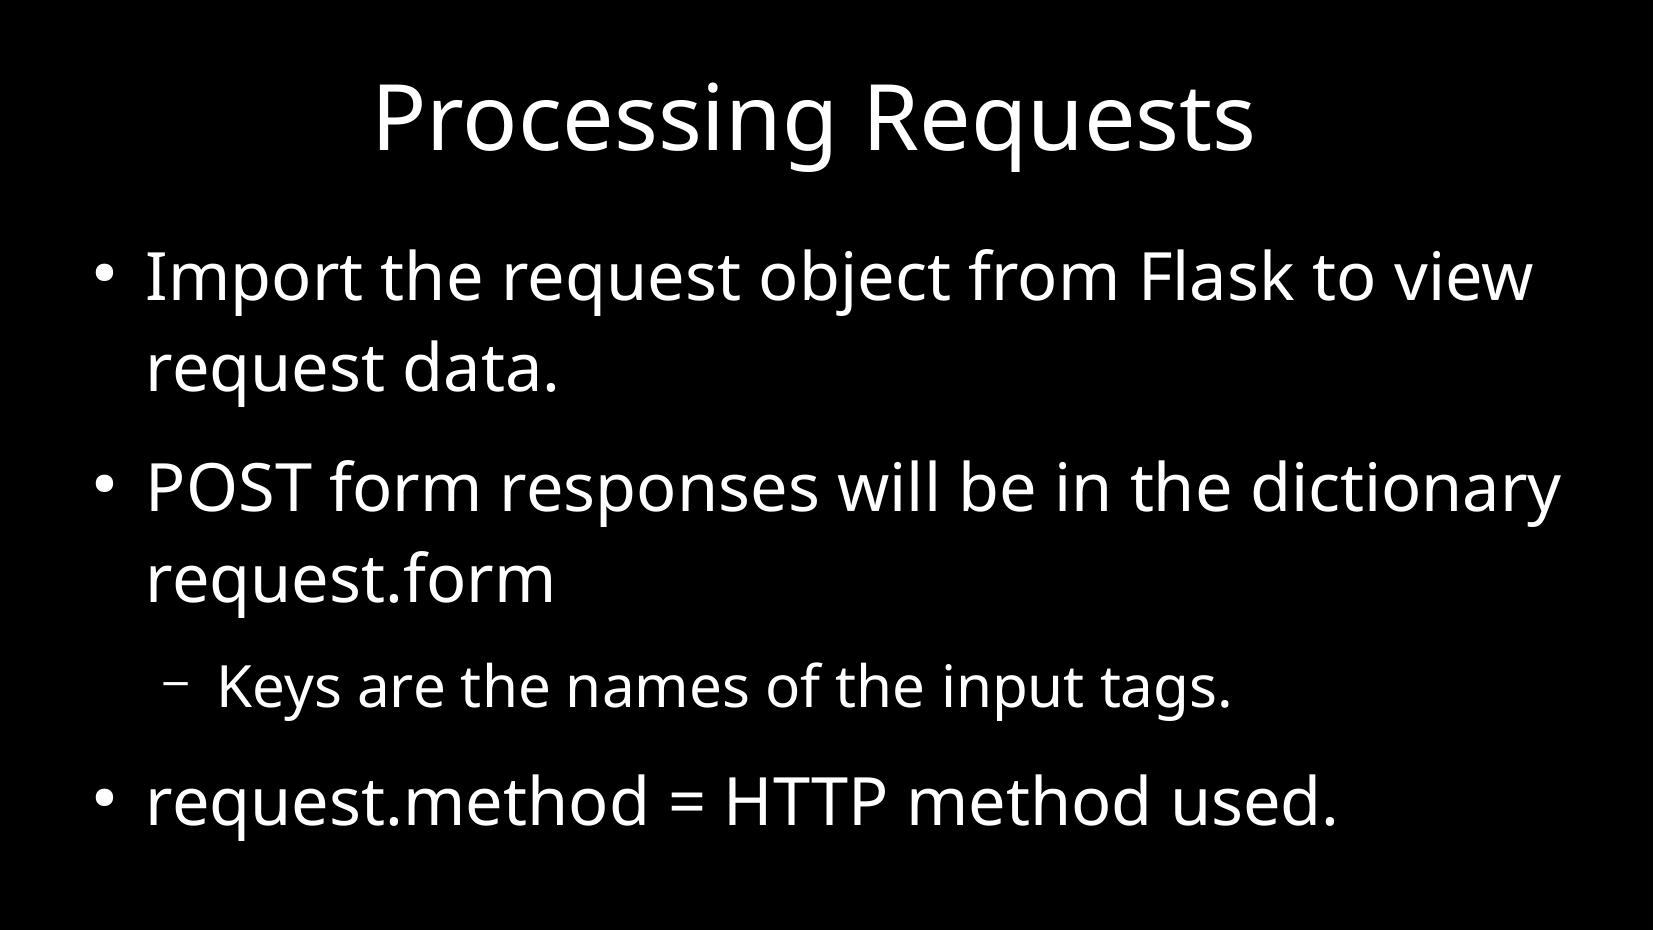

# Processing Requests
Import the request object from Flask to view request data.
POST form responses will be in the dictionary request.form
Keys are the names of the input tags.
request.method = HTTP method used.